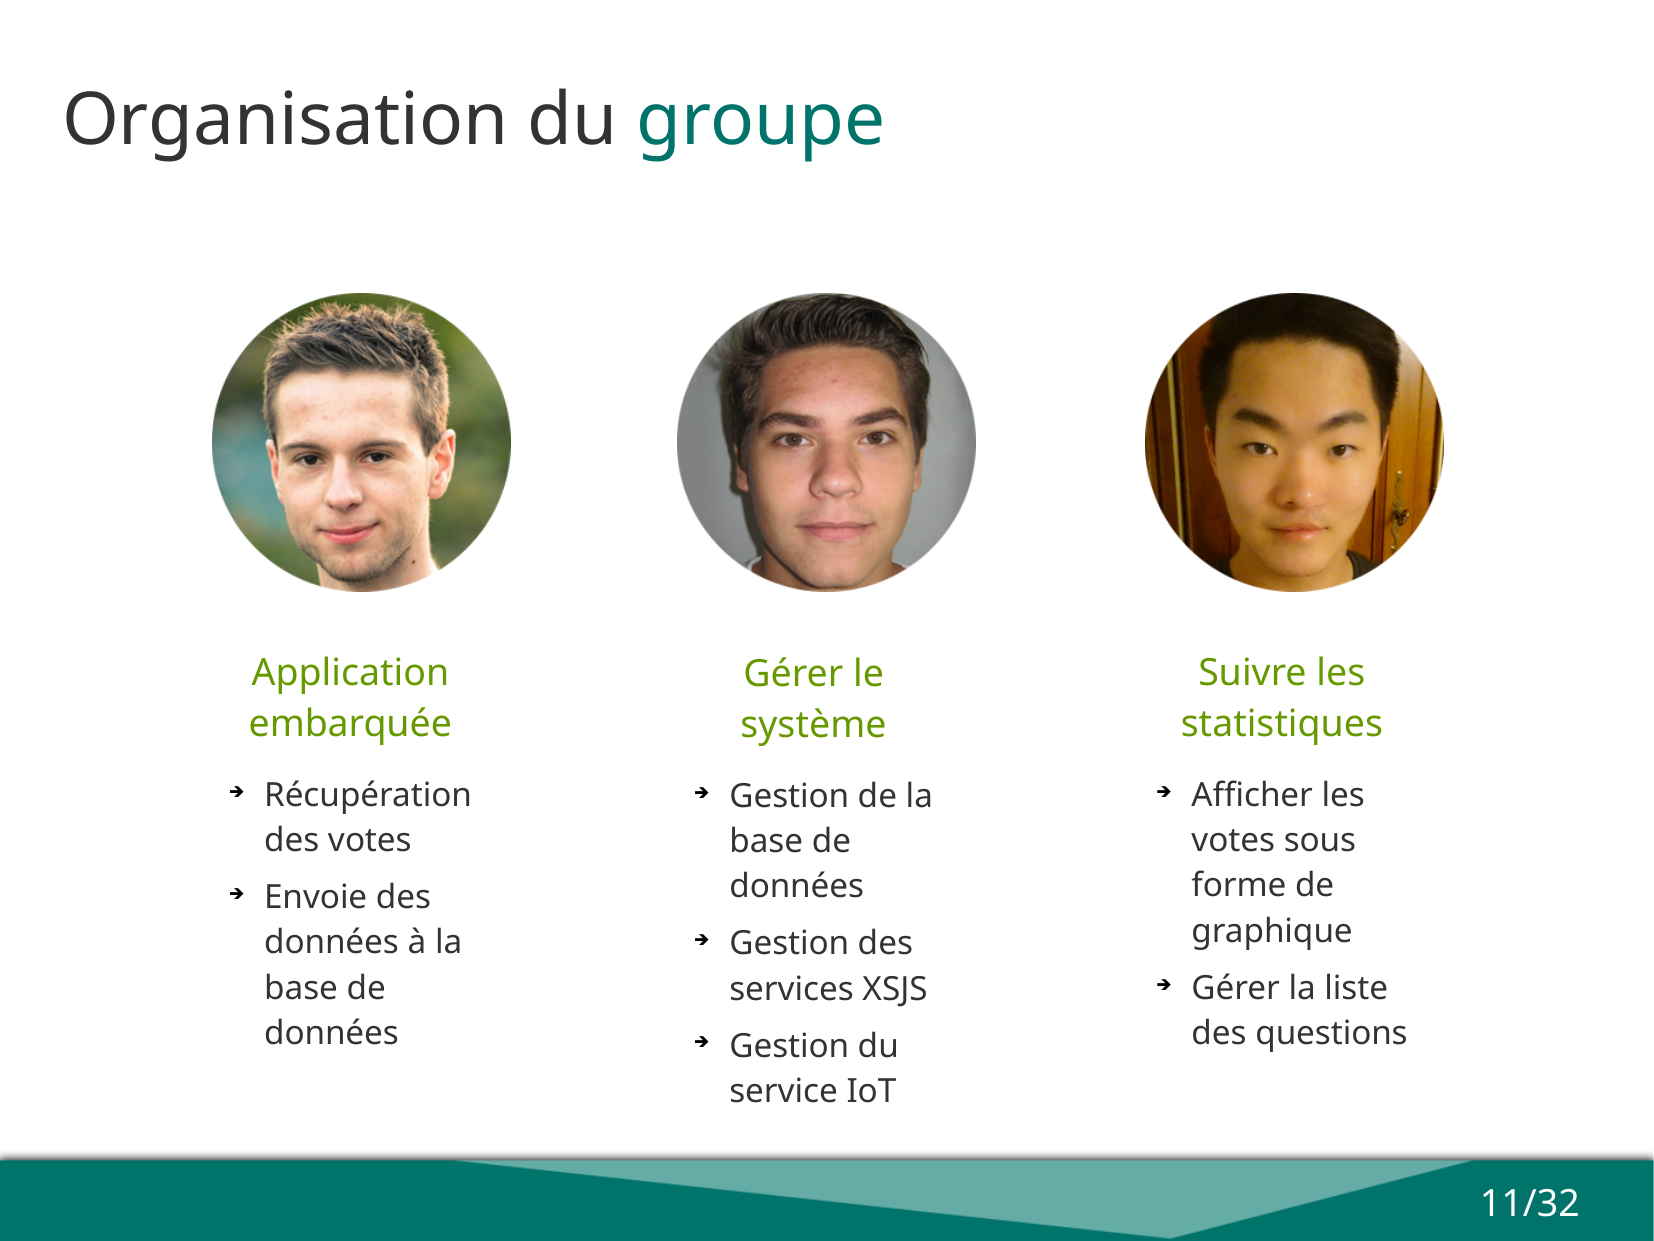

Organisation du groupe
Application embarquée
Récupération des votes
Envoie des données à la base de données
Suivre les statistiques
Afficher les votes sous forme de graphique
Gérer la liste des questions
Gérer le
système
Gestion de la base de données
Gestion des services XSJS
Gestion du service IoT